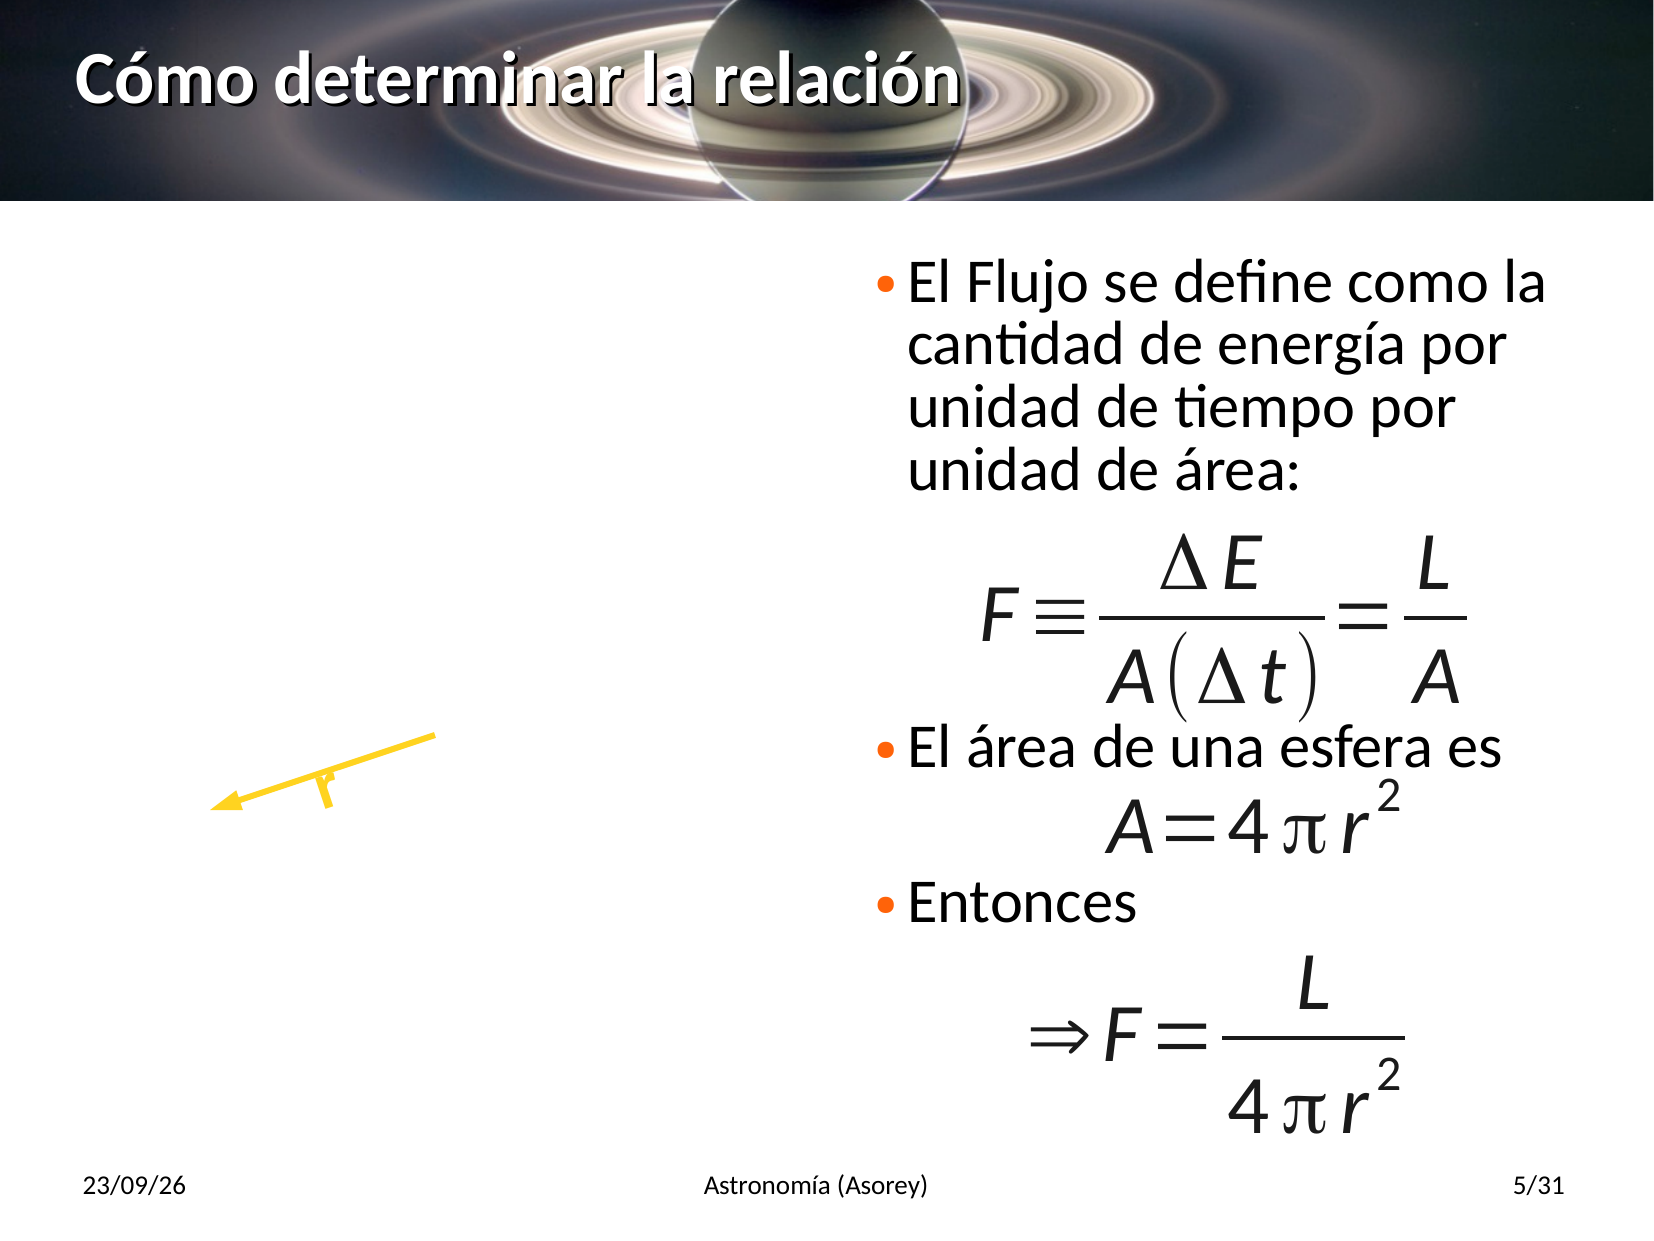

# Cómo determinar la relación
El Flujo se define como la cantidad de energía por unidad de tiempo por unidad de área:
El área de una esfera es
Entonces
r
Astronomía (Asorey)
5